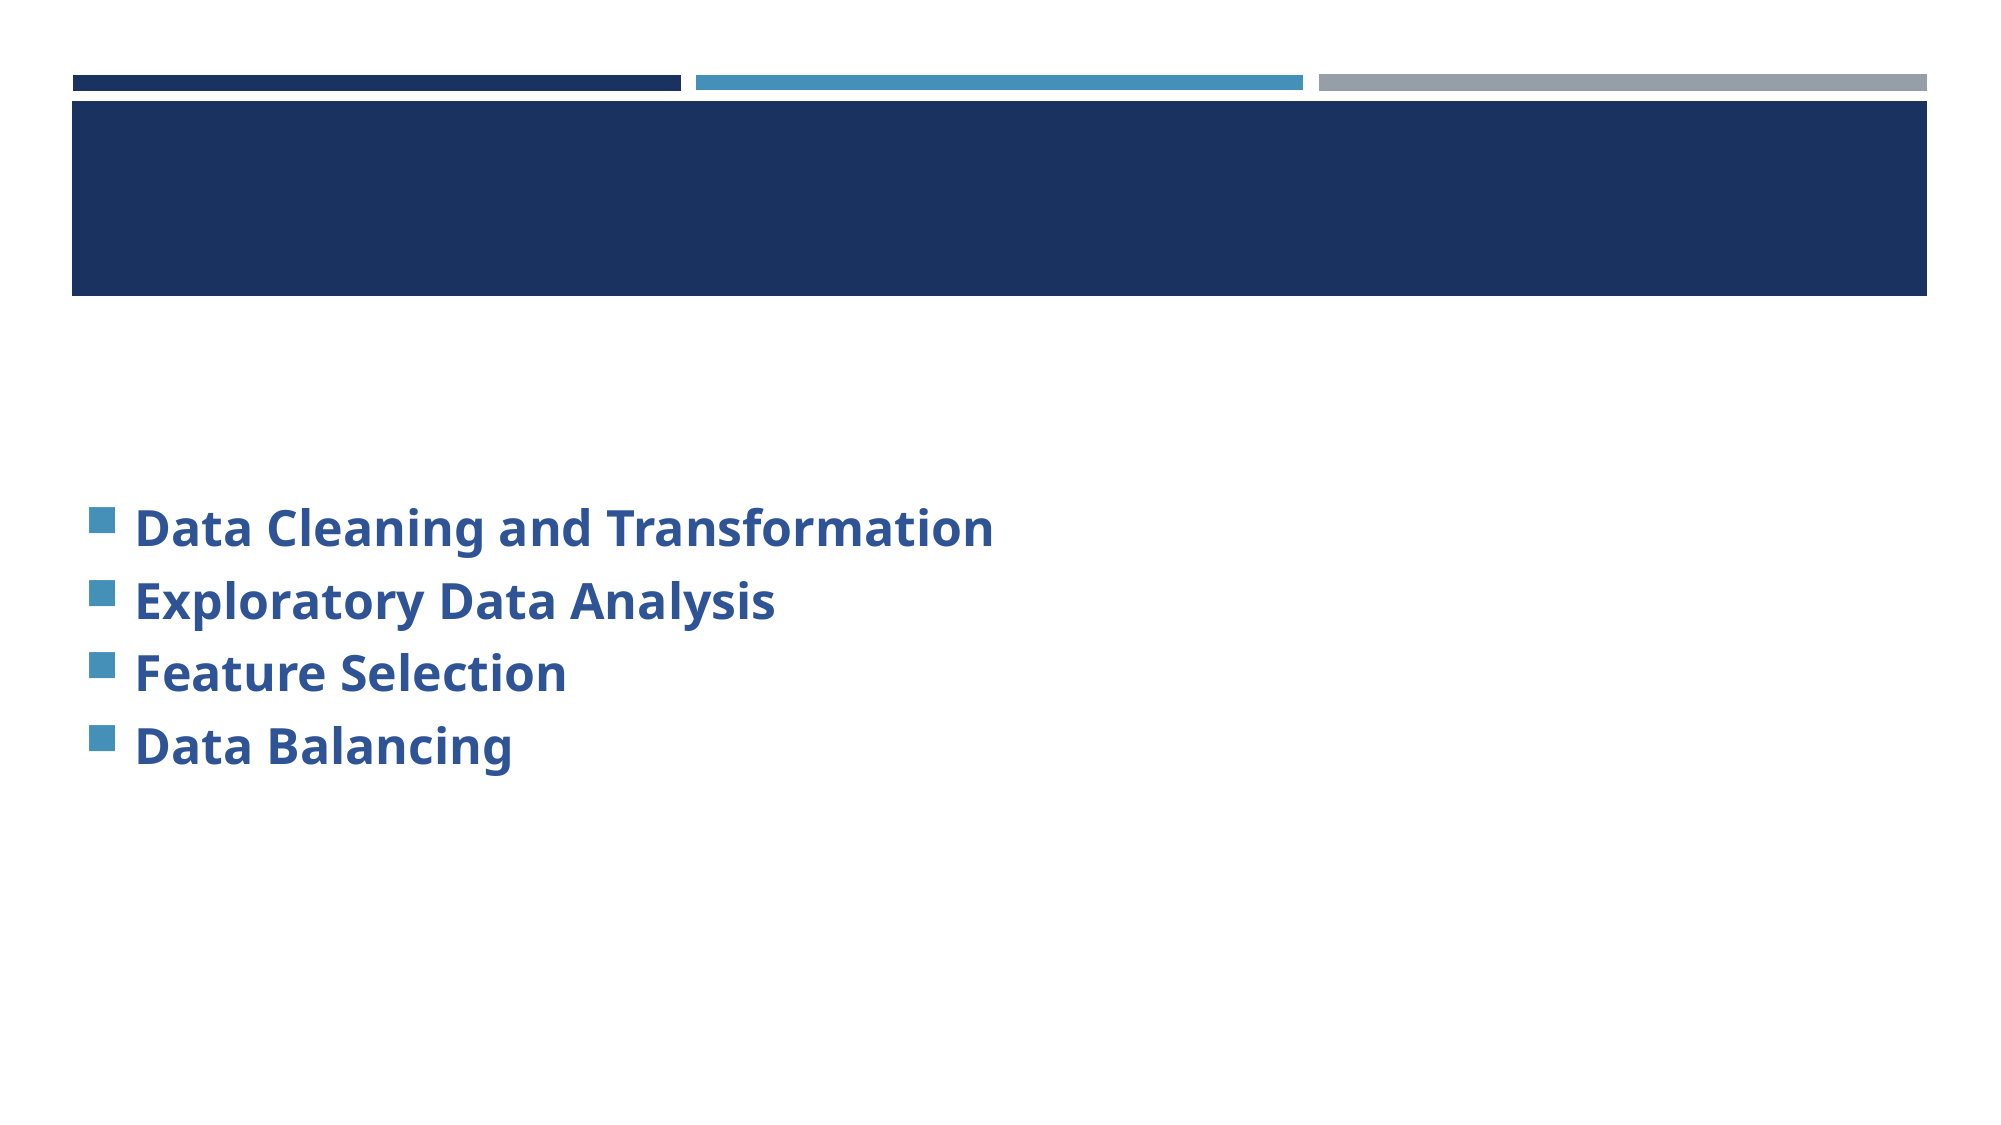

Data Cleaning and Transformation
Exploratory Data Analysis
Feature Selection
Data Balancing
# Introduction